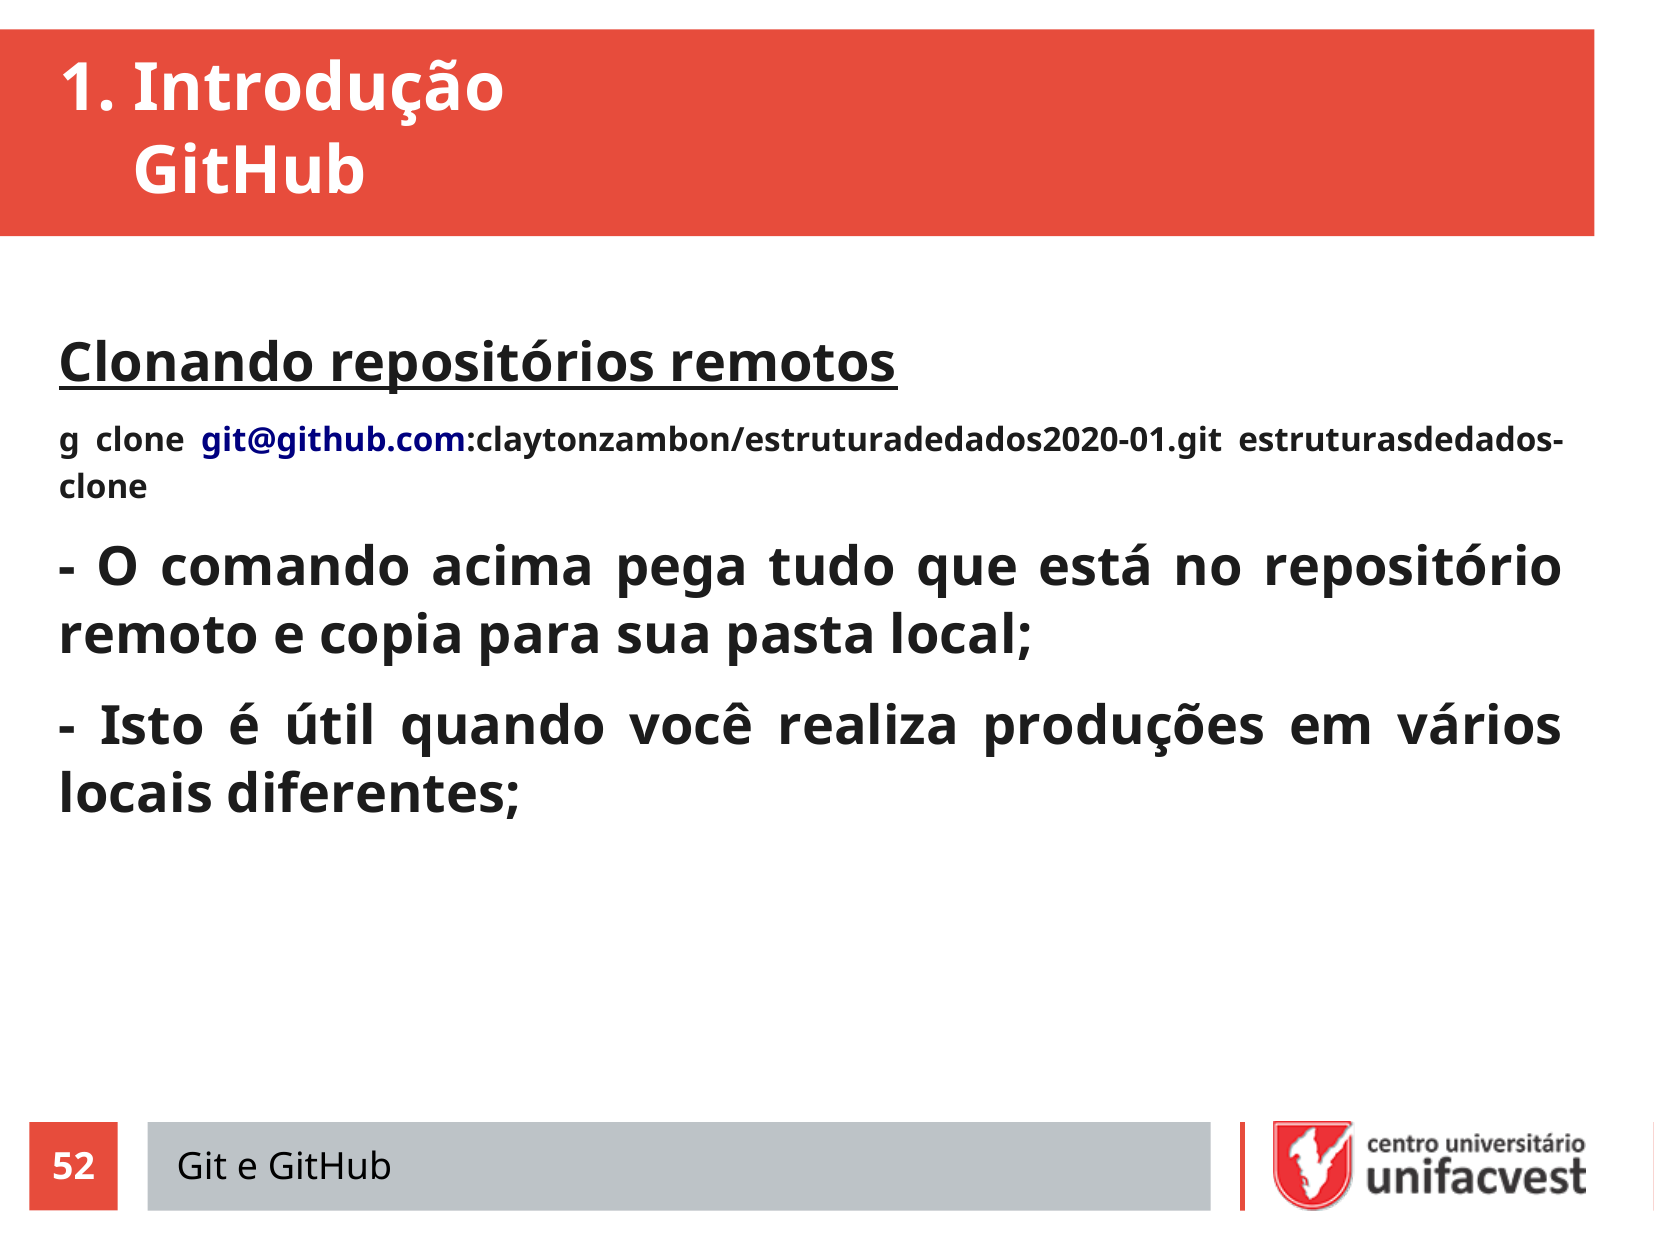

# 1. Introdução GitHub
Clonando repositórios remotos
g clone git@github.com:claytonzambon/estruturadedados2020-01.git estruturasdedados-clone
- O comando acima pega tudo que está no repositório remoto e copia para sua pasta local;
- Isto é útil quando você realiza produções em vários locais diferentes;
52
Git e GitHub